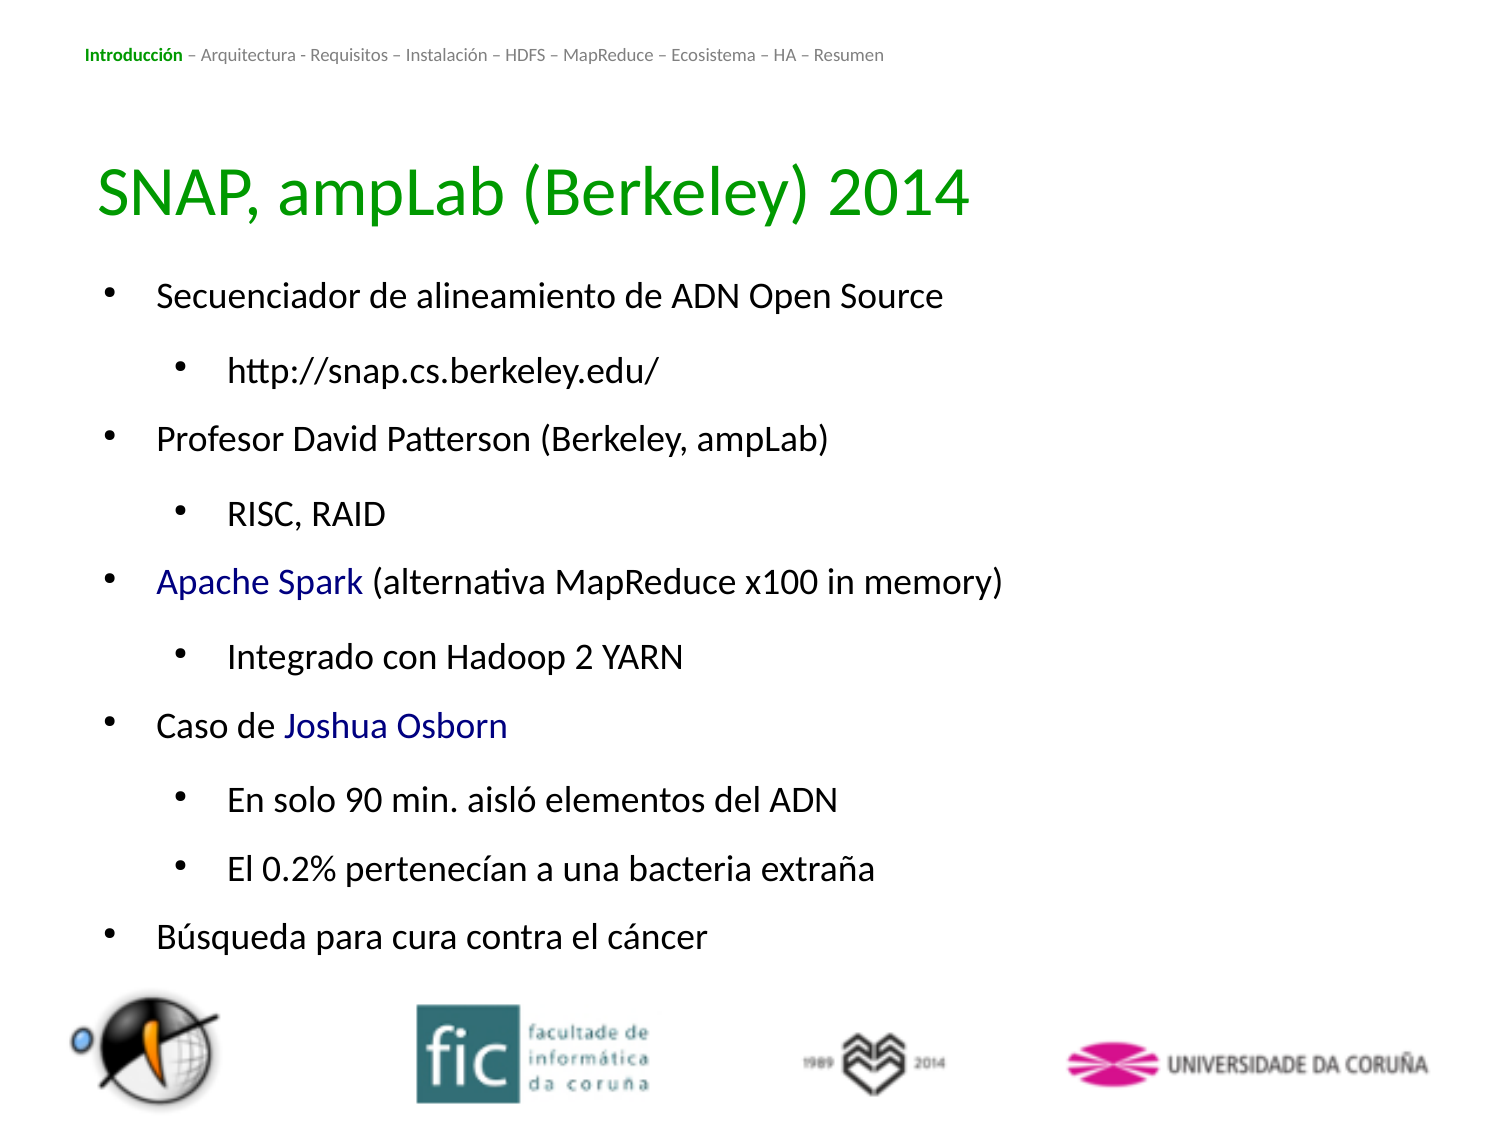

Introducción – Arquitectura - Requisitos – Instalación – HDFS – MapReduce – Ecosistema – HA – Resumen
# SNAP, ampLab (Berkeley) 2014
Secuenciador de alineamiento de ADN Open Source
http://snap.cs.berkeley.edu/
Profesor David Patterson (Berkeley, ampLab)
RISC, RAID
Apache Spark (alternativa MapReduce x100 in memory)
Integrado con Hadoop 2 YARN
Caso de Joshua Osborn
En solo 90 min. aisló elementos del ADN
El 0.2% pertenecían a una bacteria extraña
Búsqueda para cura contra el cáncer